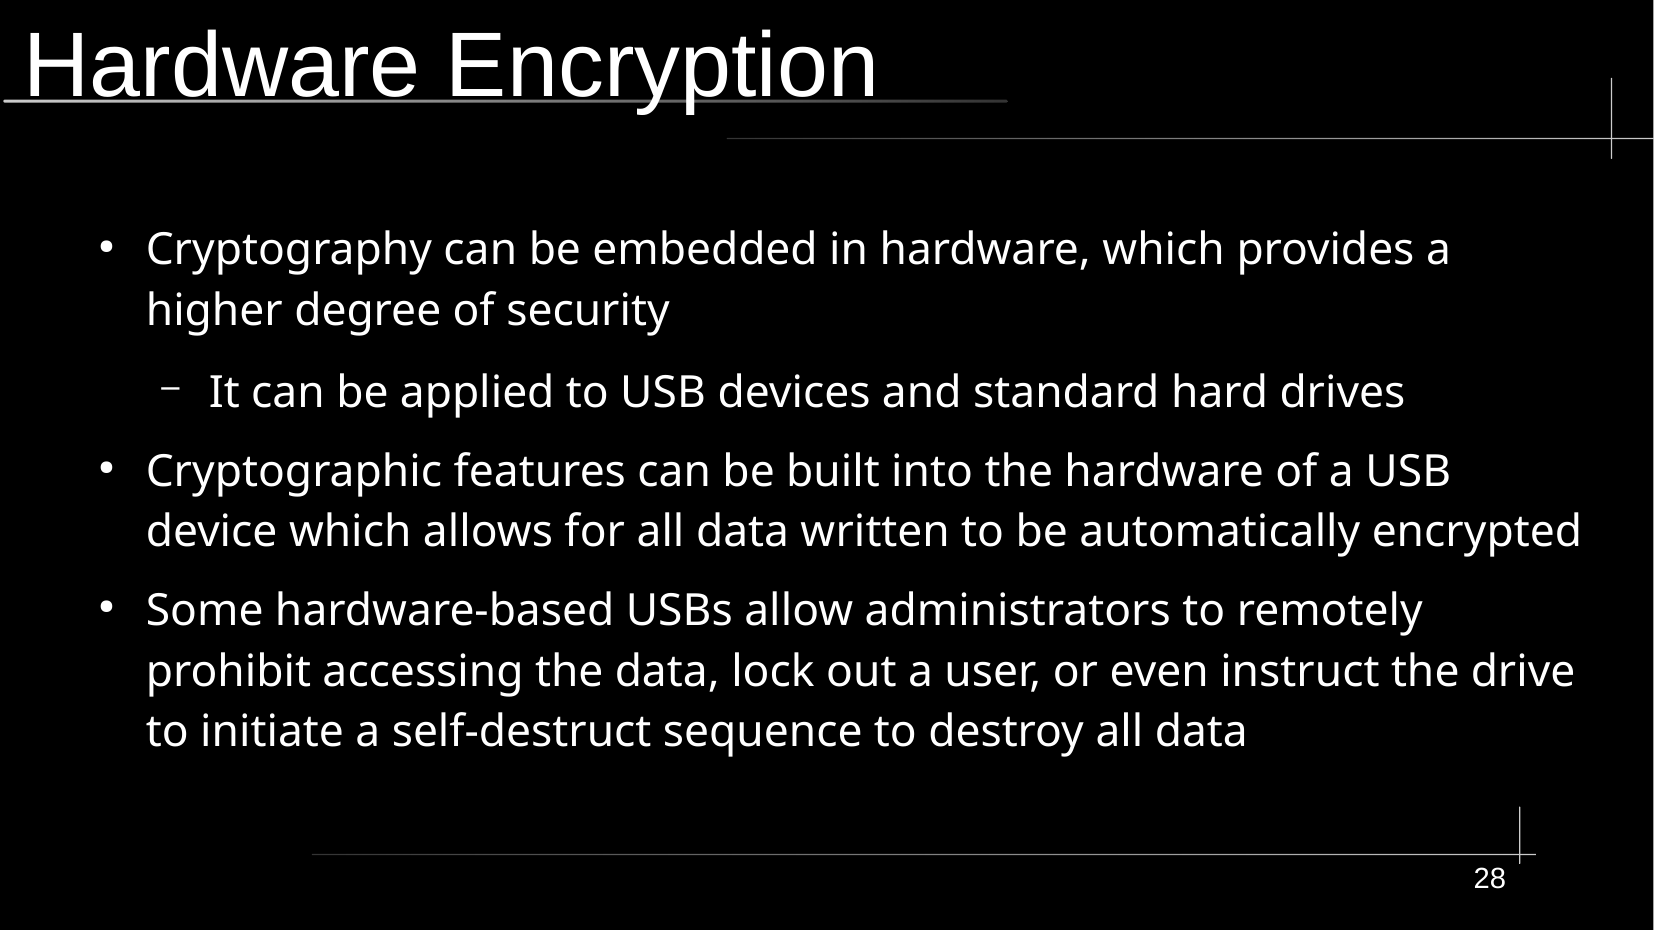

# Hardware Encryption
Cryptography can be embedded in hardware, which provides a higher degree of security
It can be applied to USB devices and standard hard drives
Cryptographic features can be built into the hardware of a USB device which allows for all data written to be automatically encrypted
Some hardware-based USBs allow administrators to remotely prohibit accessing the data, lock out a user, or even instruct the drive to initiate a self-destruct sequence to destroy all data
28